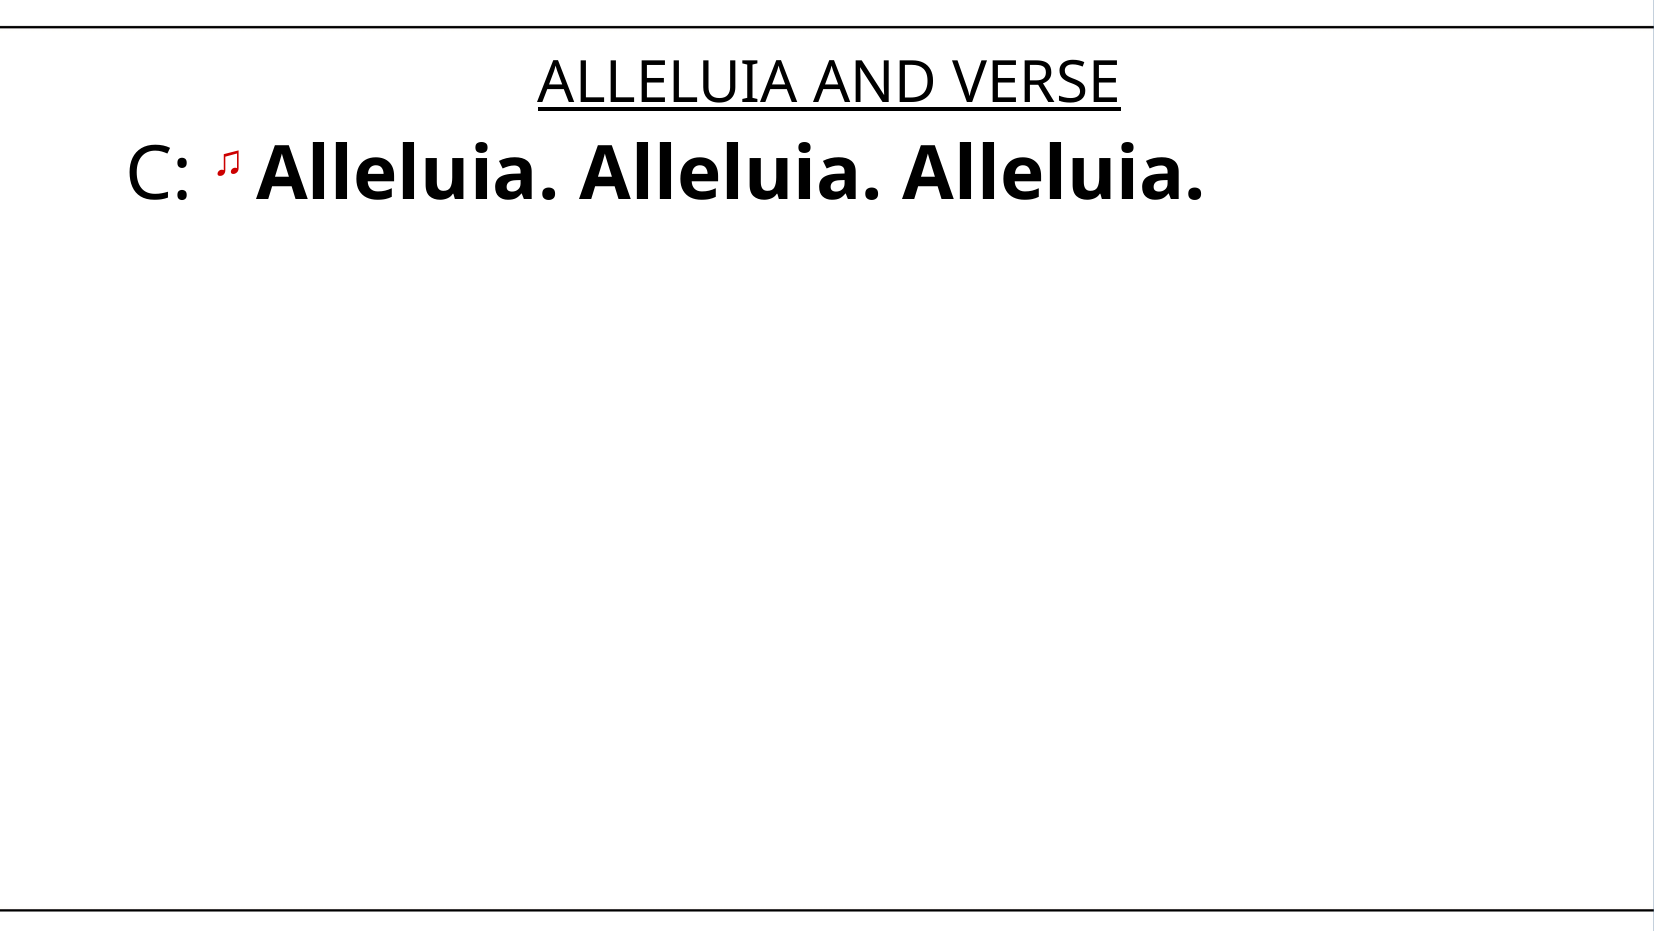

ALLELUIA AND VERSE
C: ♫ Alleluia. Alleluia. Alleluia.